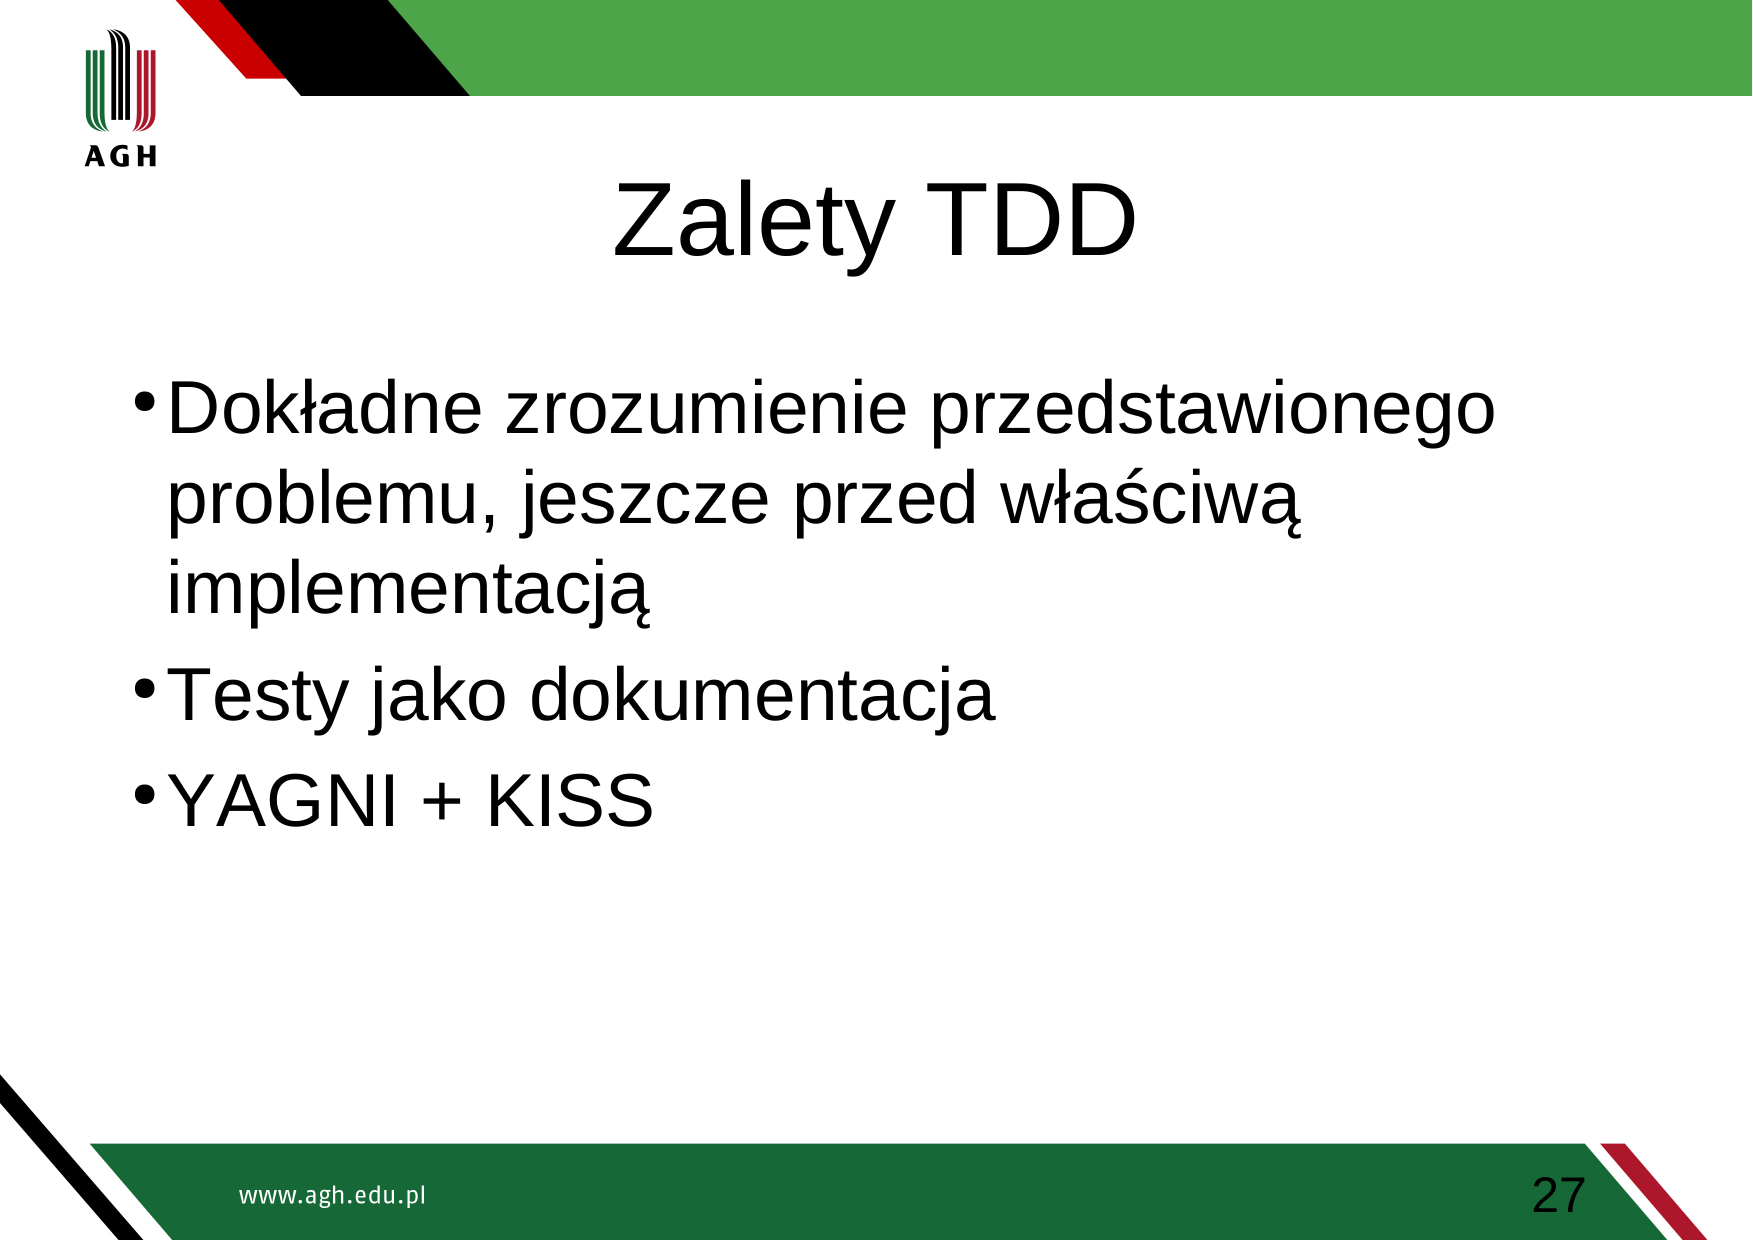

# Zalety TDD
Dokładne zrozumienie przedstawionego problemu, jeszcze przed właściwą implementacją
Testy jako dokumentacja
YAGNI + KISS